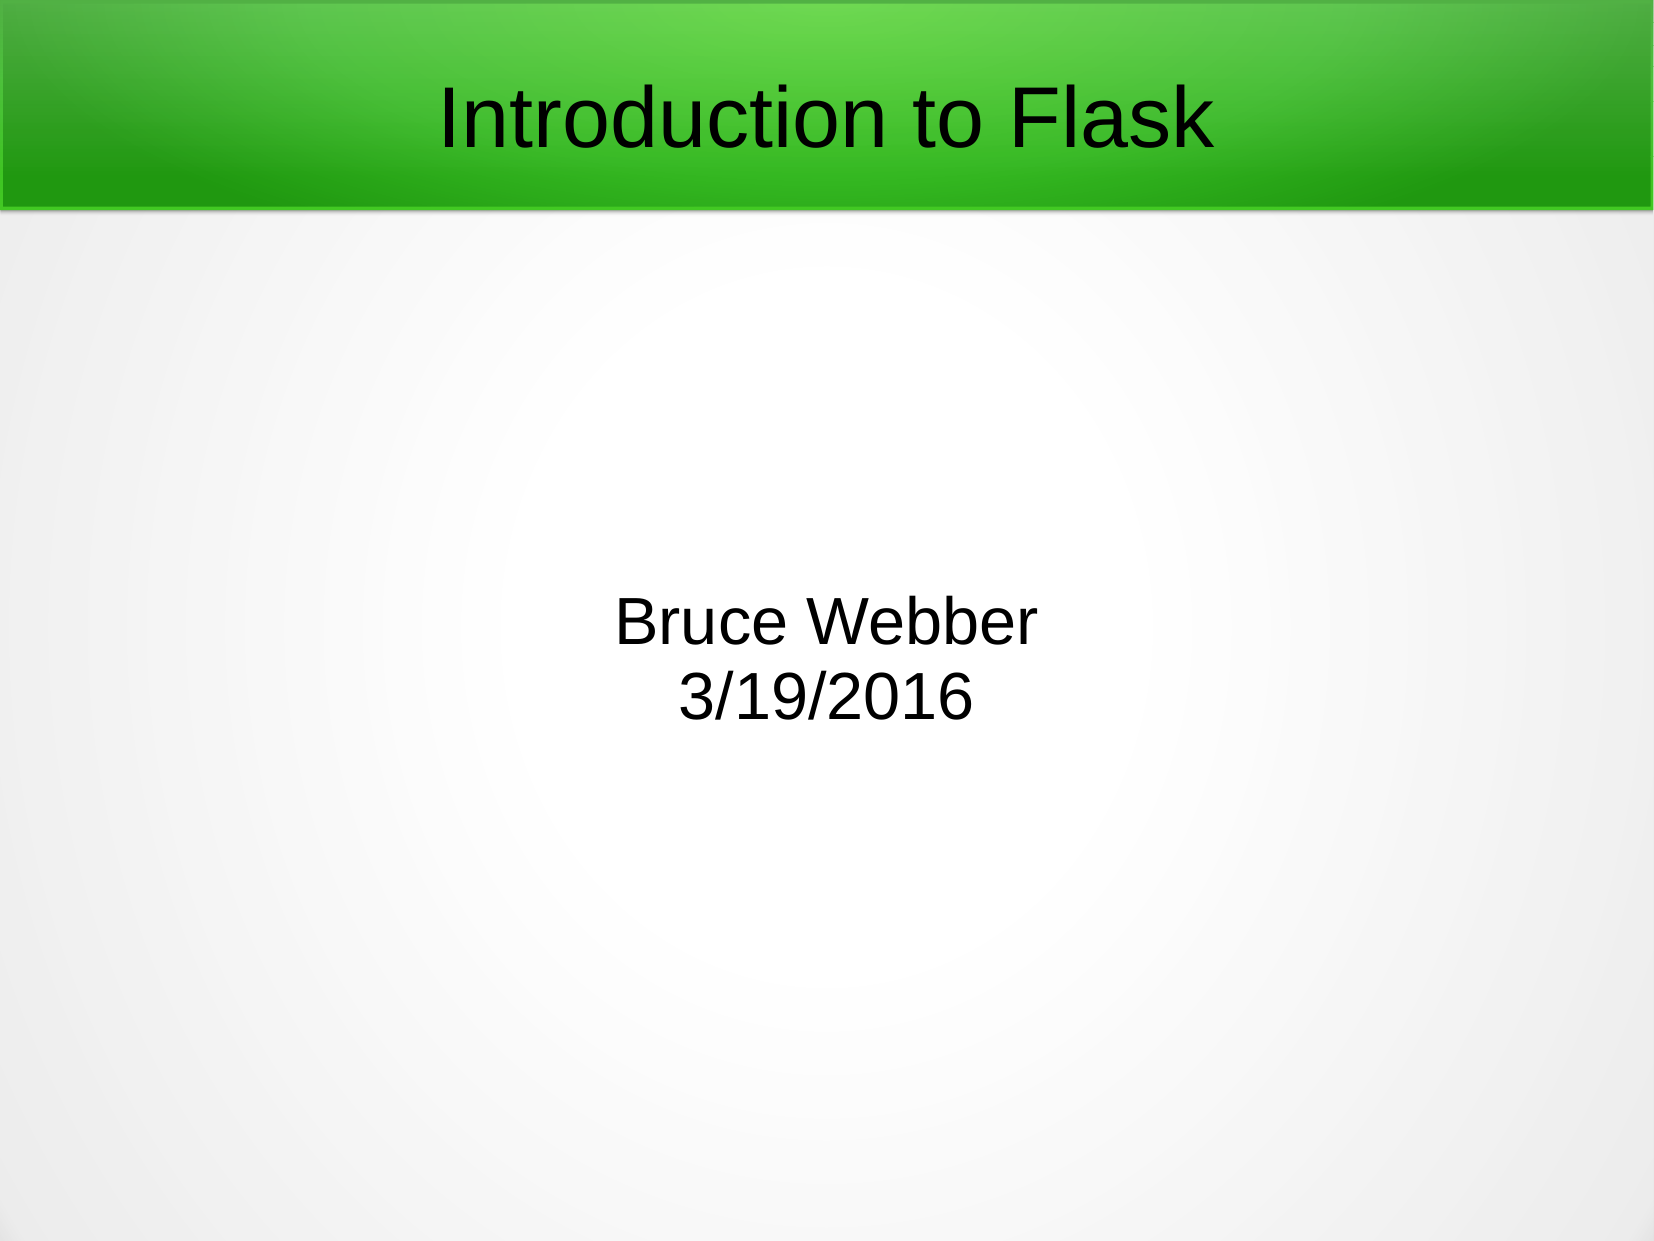

# Introduction to Flask
Bruce Webber
3/19/2016